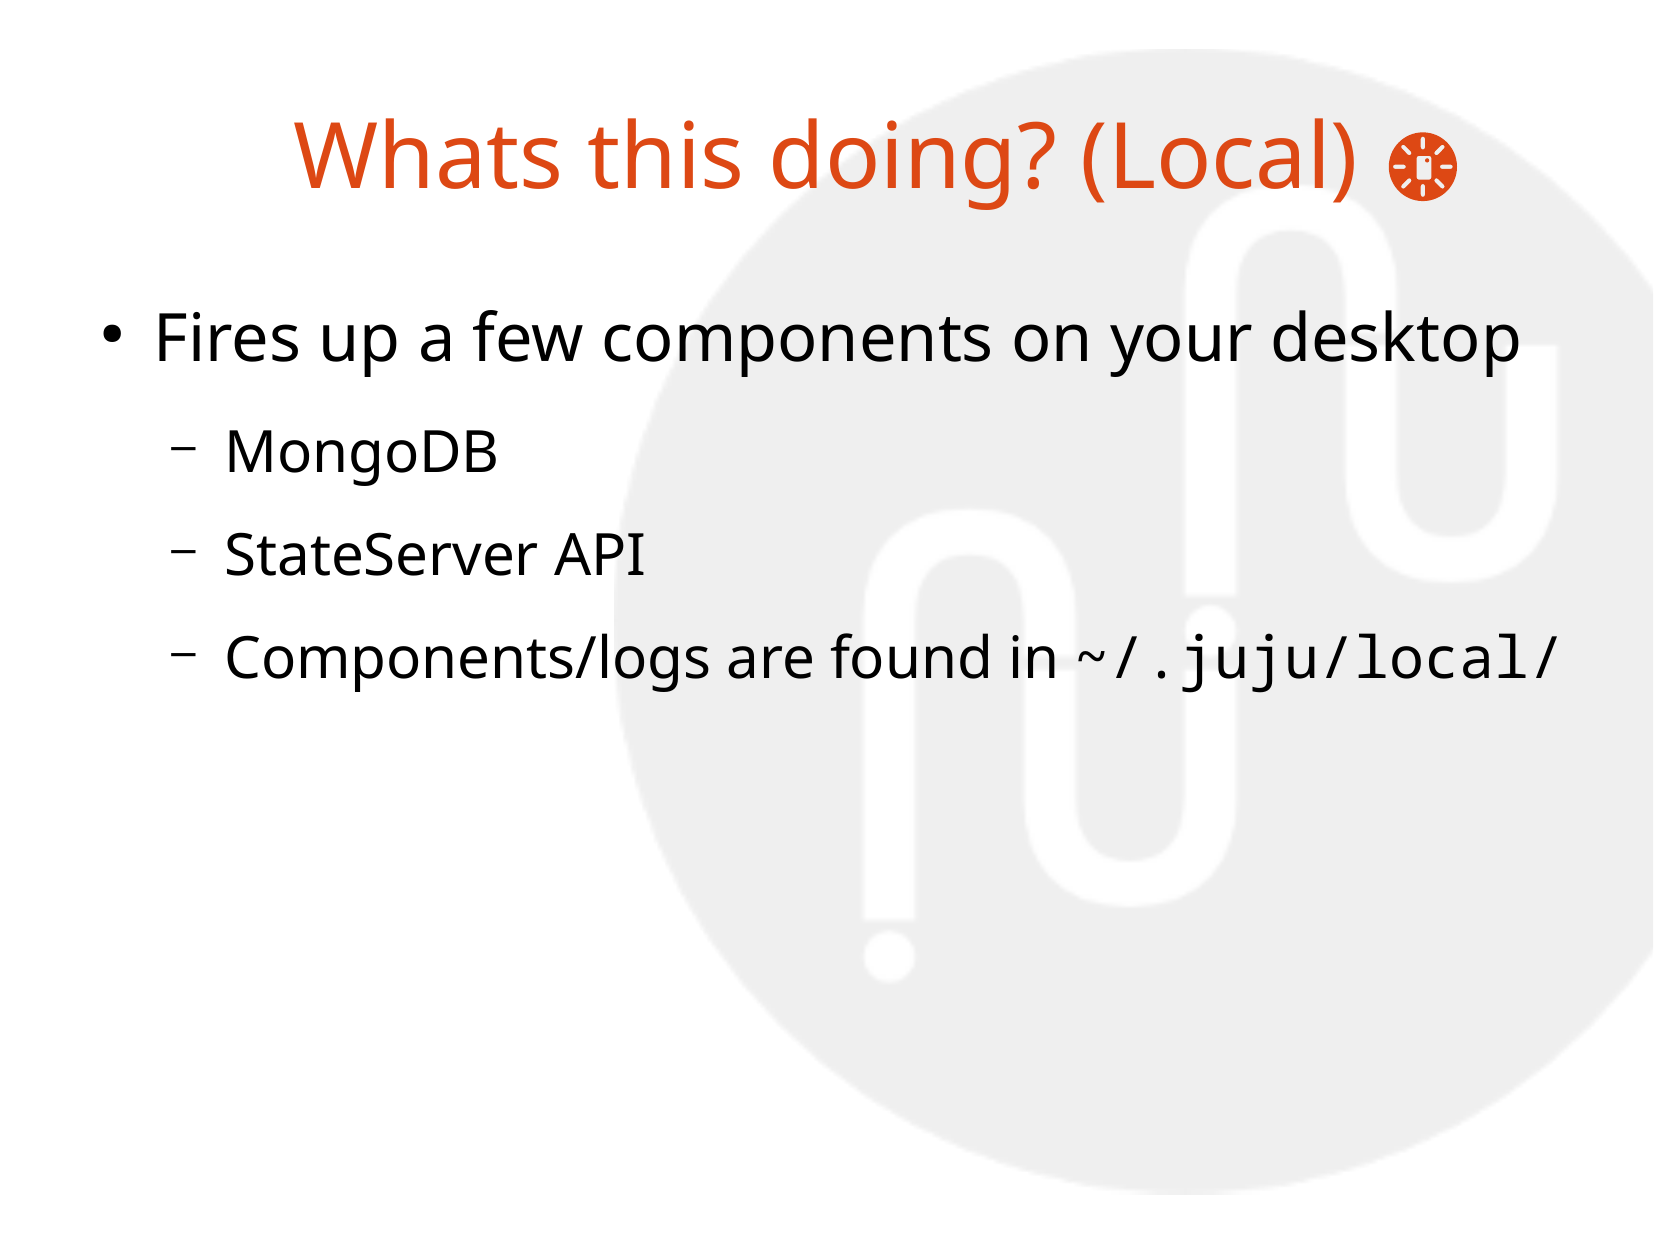

# Whats this doing? (Local)
Fires up a few components on your desktop
MongoDB
StateServer API
Components/logs are found in ~/.juju/local/